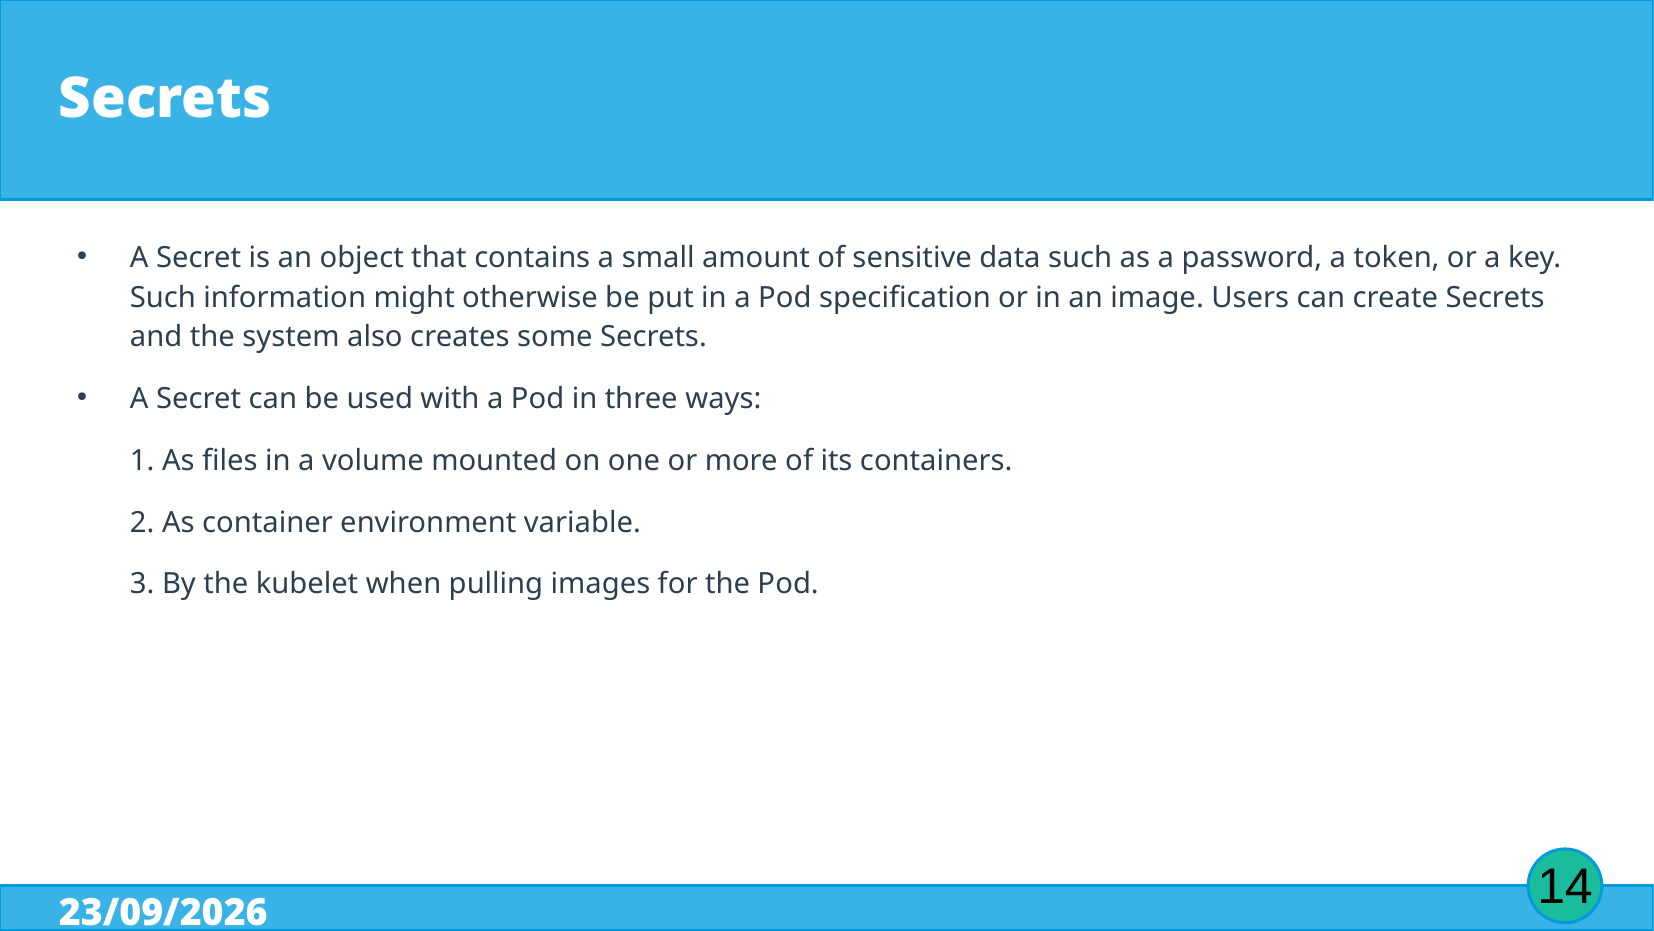

# Secrets
A Secret is an object that contains a small amount of sensitive data such as a password, a token, or a key. Such information might otherwise be put in a Pod specification or in an image. Users can create Secrets and the system also creates some Secrets.
A Secret can be used with a Pod in three ways:
1. As files in a volume mounted on one or more of its containers.
2. As container environment variable.
3. By the kubelet when pulling images for the Pod.